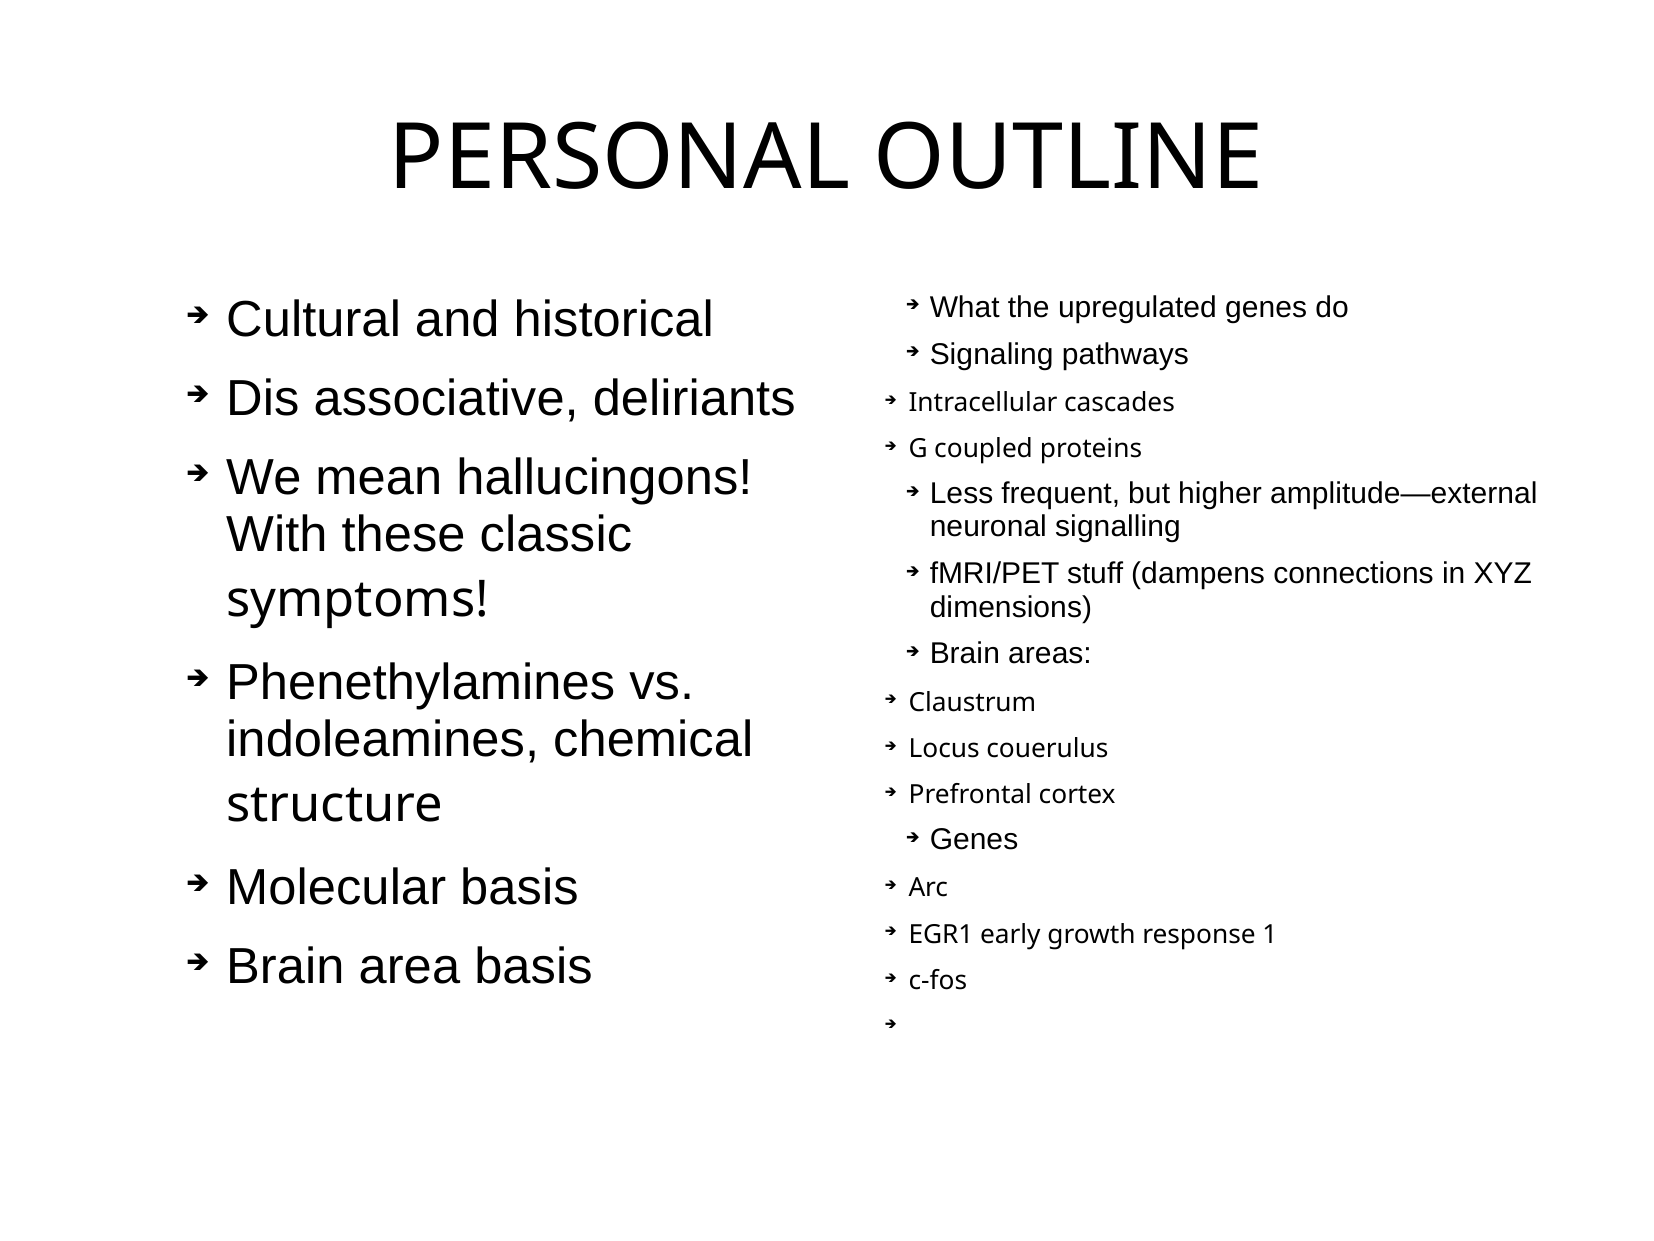

# PERSONAL OUTLINE
Cultural and historical
Dis associative, deliriants
We mean hallucingons! With these classic symptoms!
Phenethylamines vs. indoleamines, chemical structure
Molecular basis
Brain area basis
What the upregulated genes do
Signaling pathways
Intracellular cascades
G coupled proteins
Less frequent, but higher amplitude—external neuronal signalling
fMRI/PET stuff (dampens connections in XYZ dimensions)
Brain areas:
Claustrum
Locus couerulus
Prefrontal cortex
Genes
Arc
EGR1 early growth response 1
c-fos